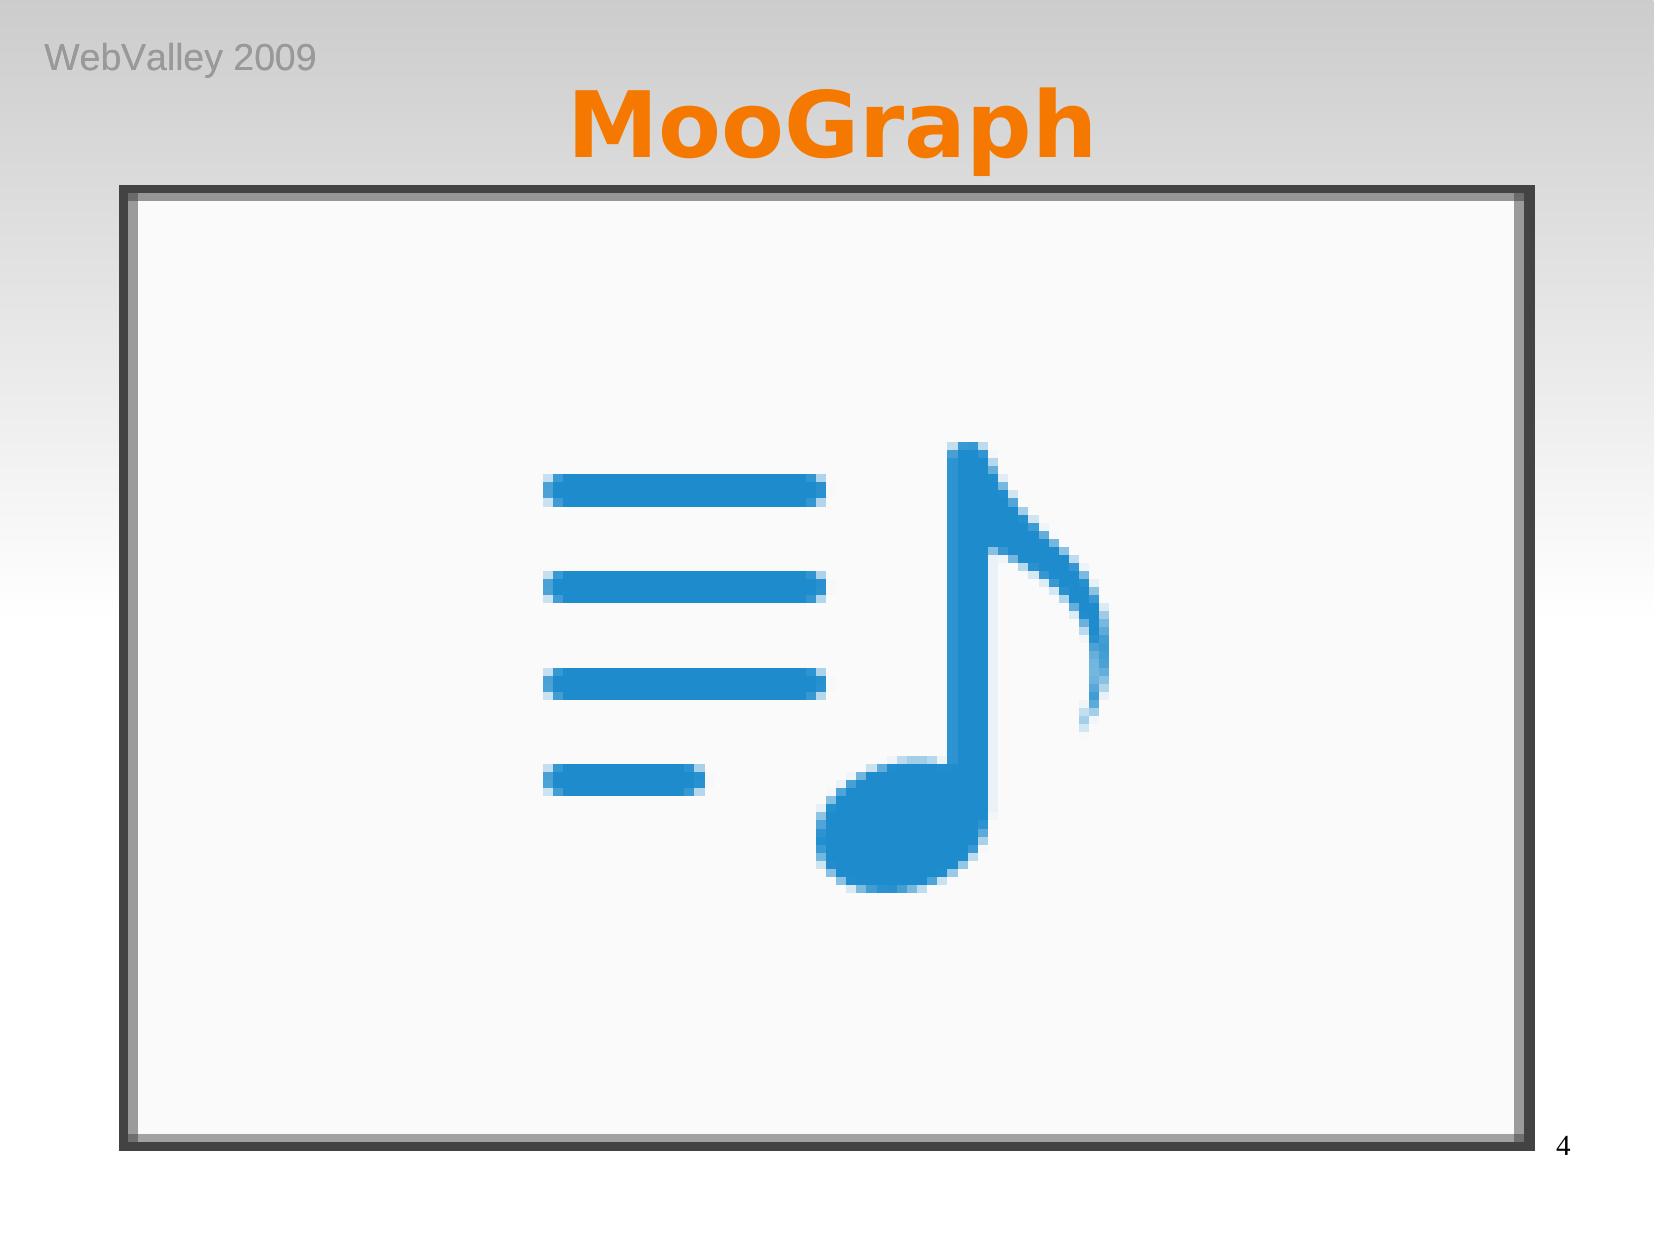

WebValley 2009
WebValley 2009
# MooGraph
4